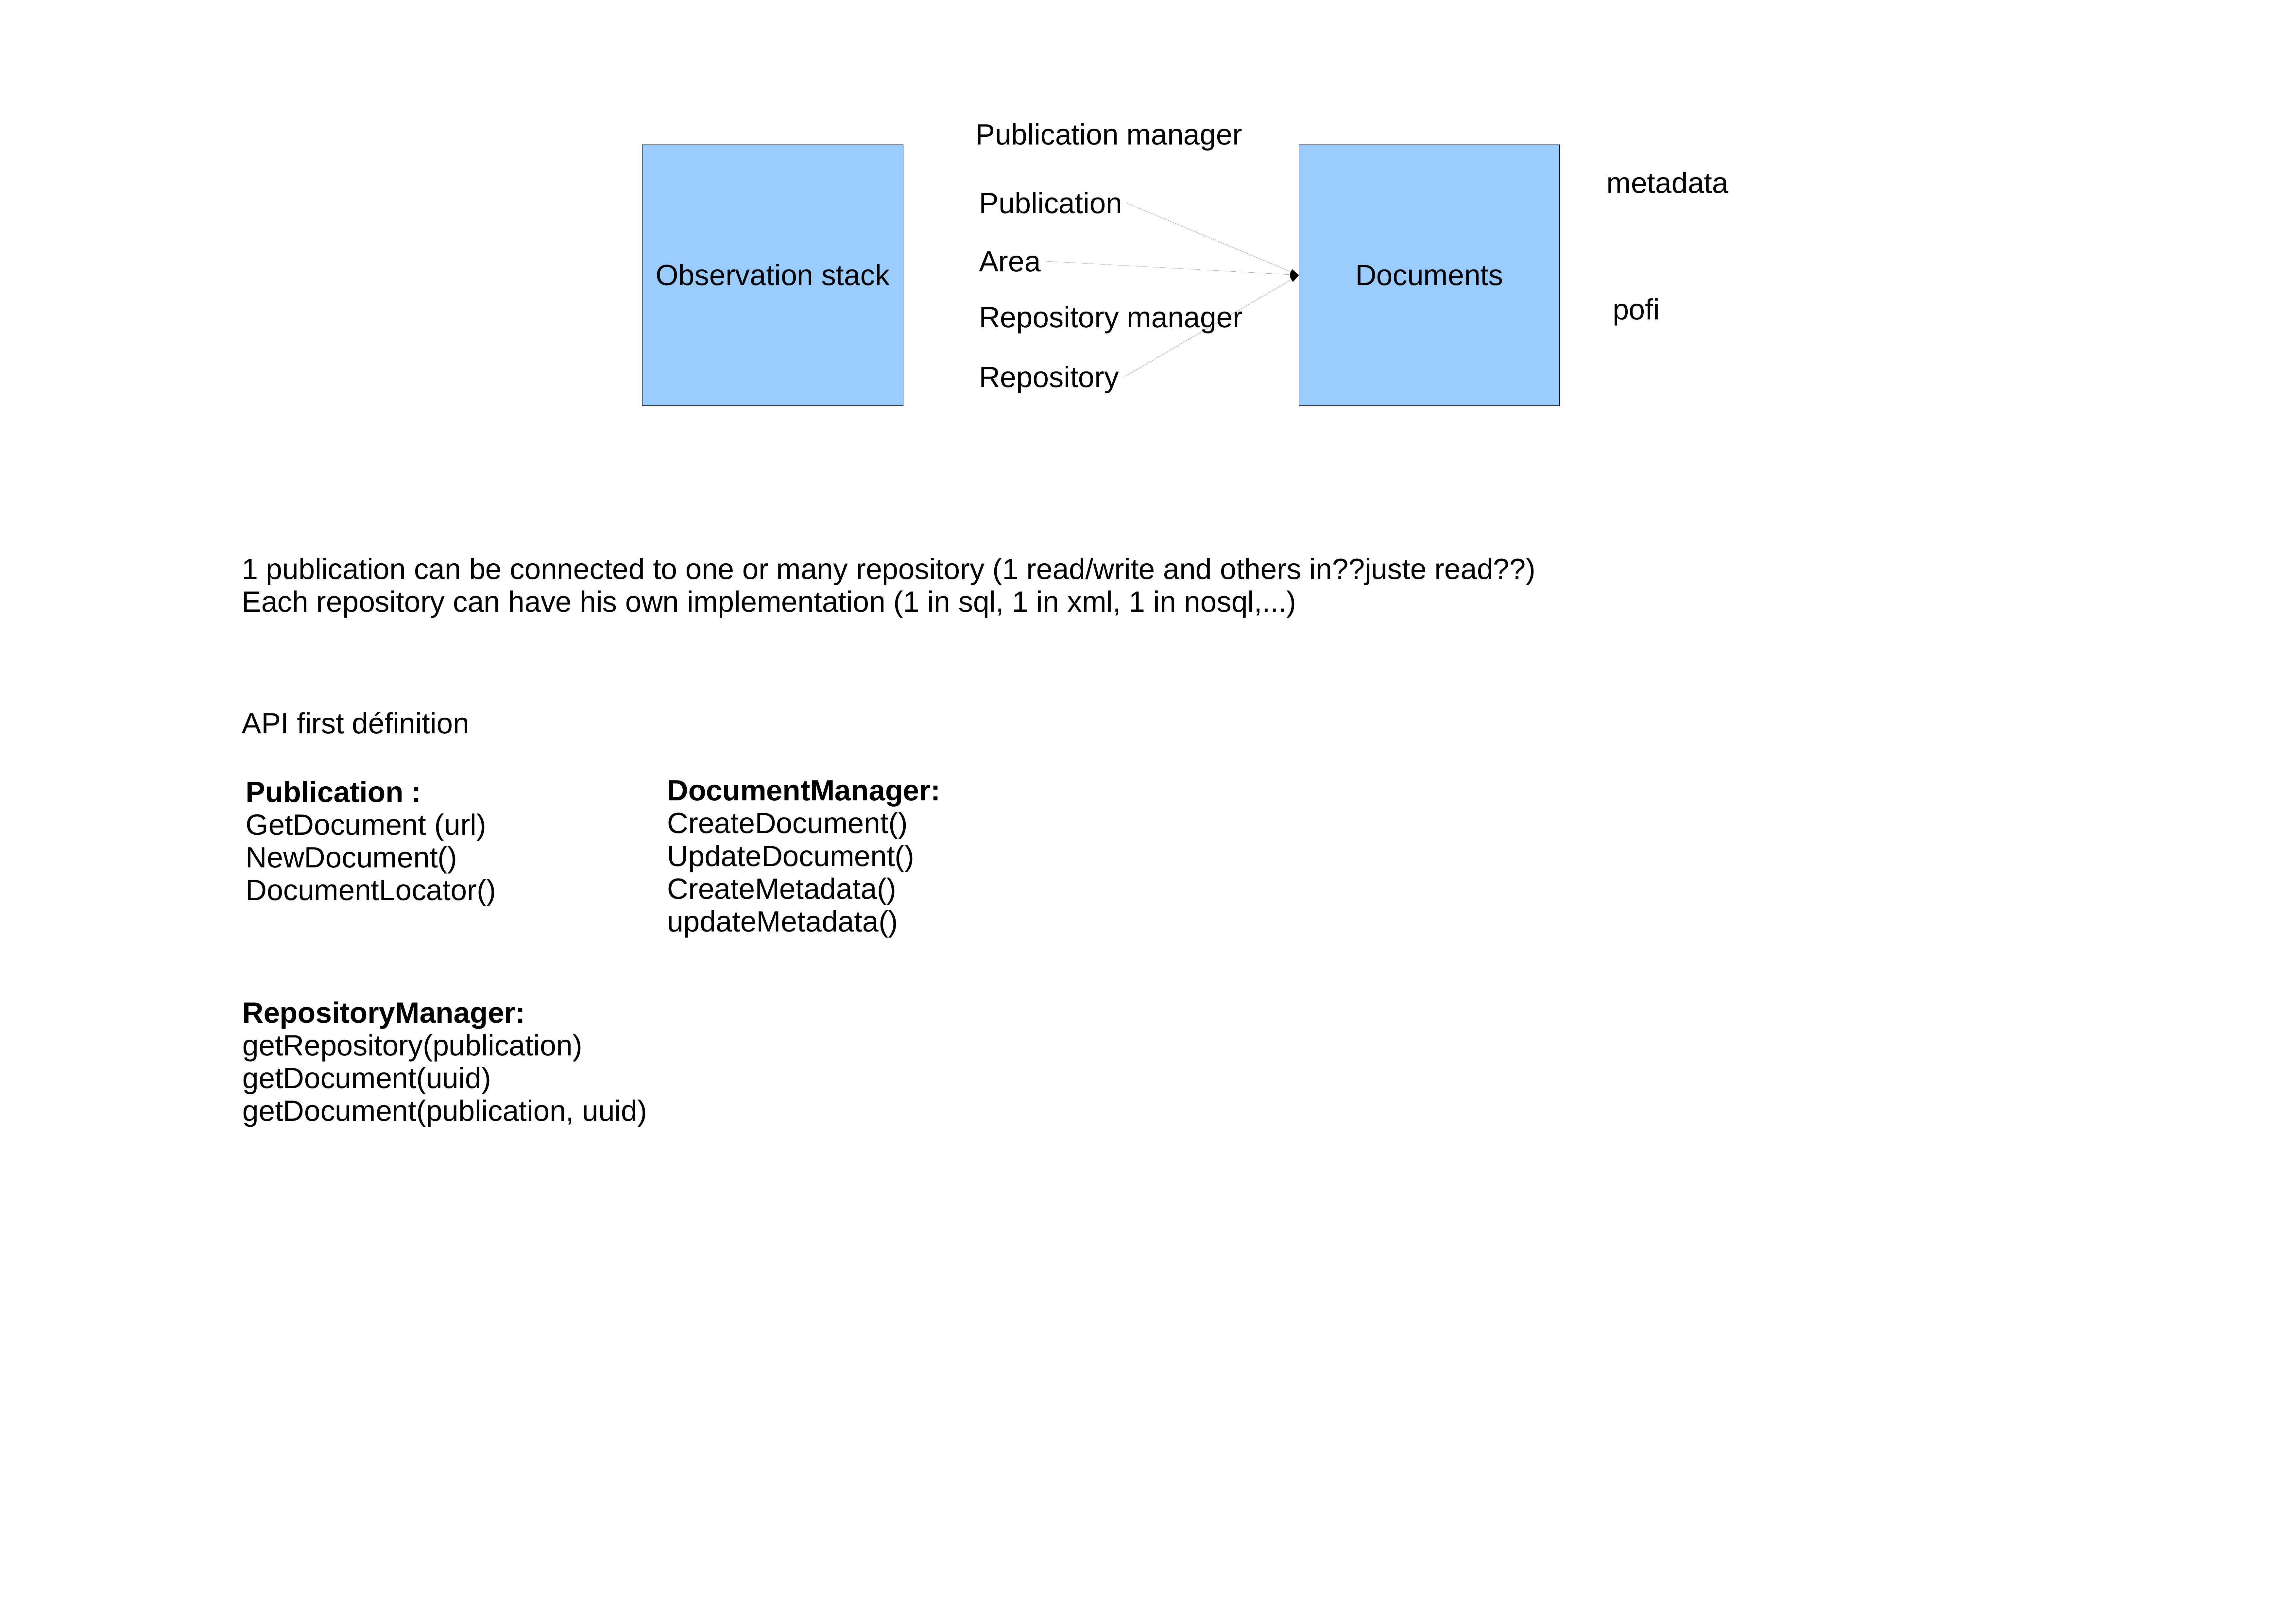

Publication manager
Observation stack
Documents
metadata
Publication
Area
pofi
Repository manager
Repository
1 publication can be connected to one or many repository (1 read/write and others in??juste read??)
Each repository can have his own implementation (1 in sql, 1 in xml, 1 in nosql,...)
API first définition
DocumentManager:
CreateDocument()
UpdateDocument()
CreateMetadata()
updateMetadata()
Publication :
GetDocument (url)
NewDocument()
DocumentLocator()
RepositoryManager:
getRepository(publication)
getDocument(uuid)
getDocument(publication, uuid)